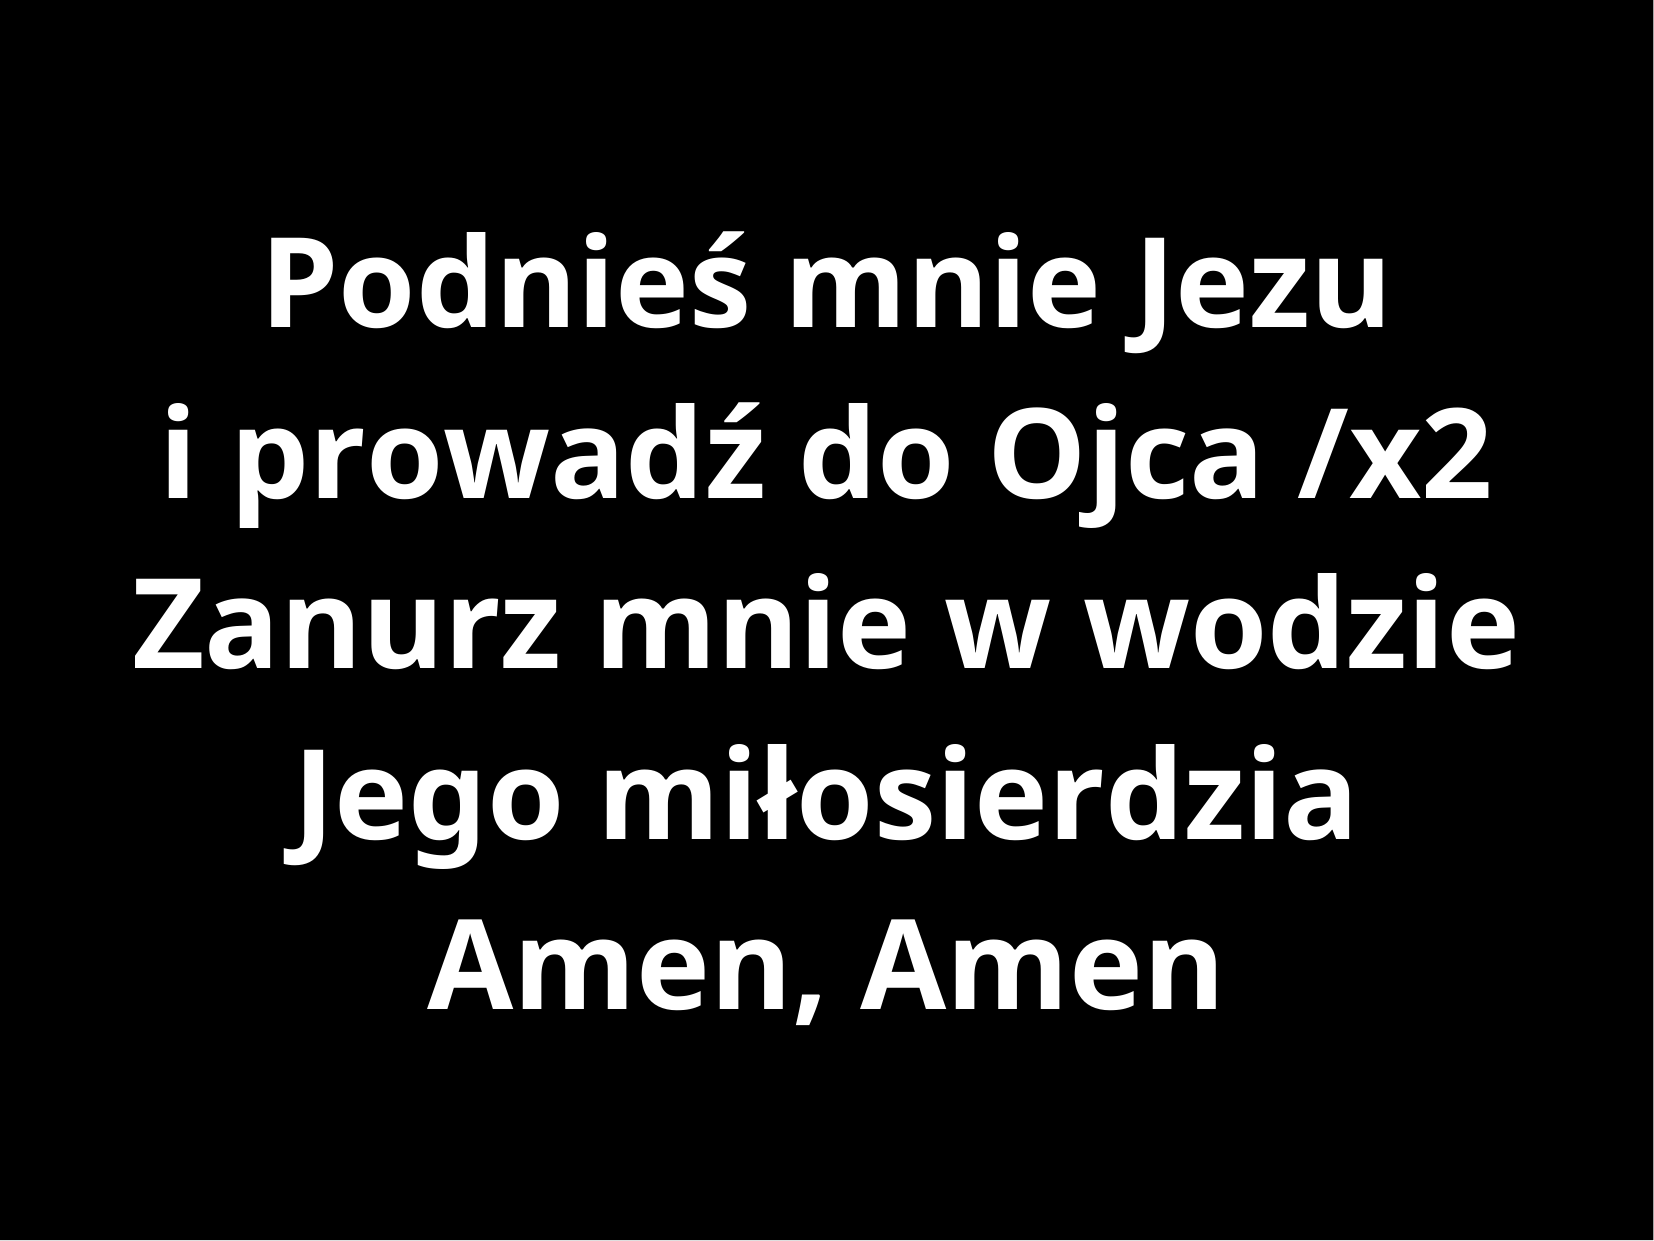

# Podnieś mnie Jezu i prowadź do Ojca /x2 Zanurz mnie w wodzie Jego miłosierdzia Amen, Amen